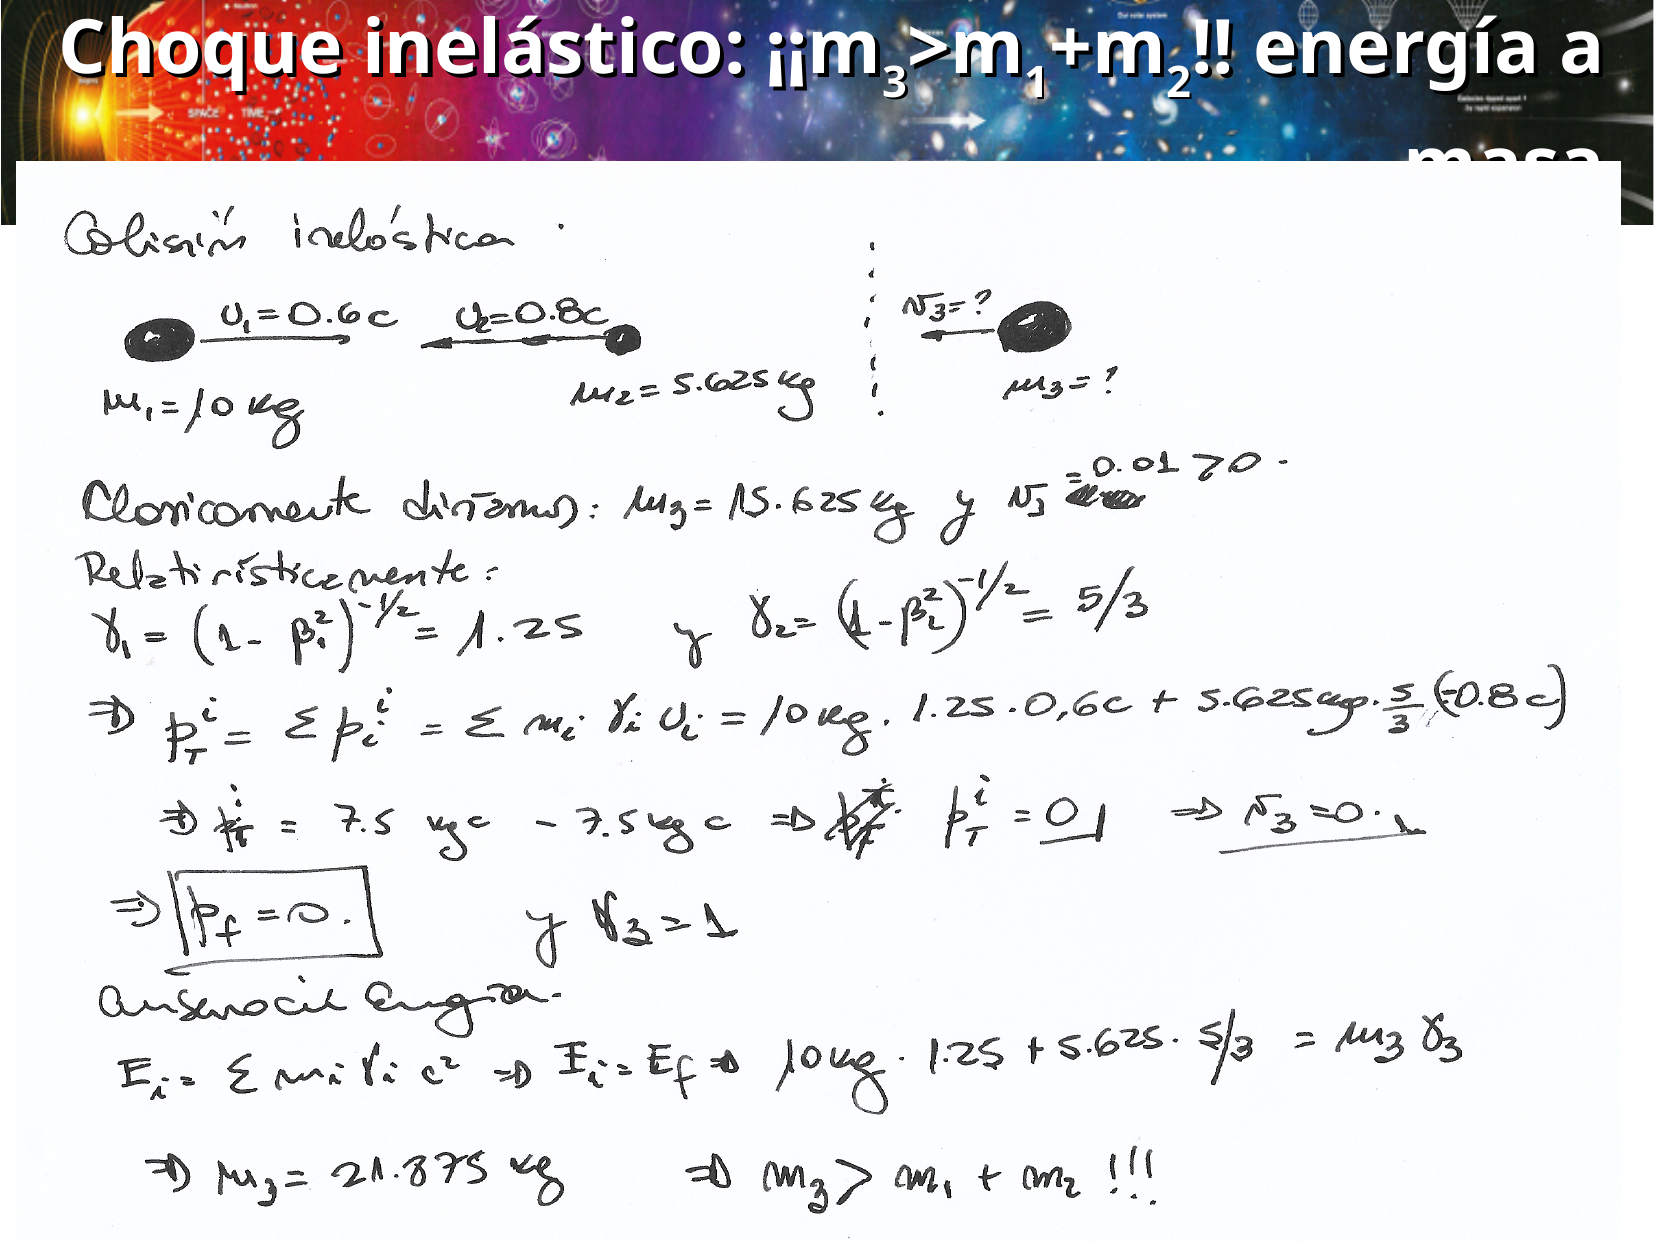

# Choque inelástico: ¡¡m3>m1+m2!! energía a masa
Sep 06, 2018
Asorey IPAC 2018 U01C04 04/16
7